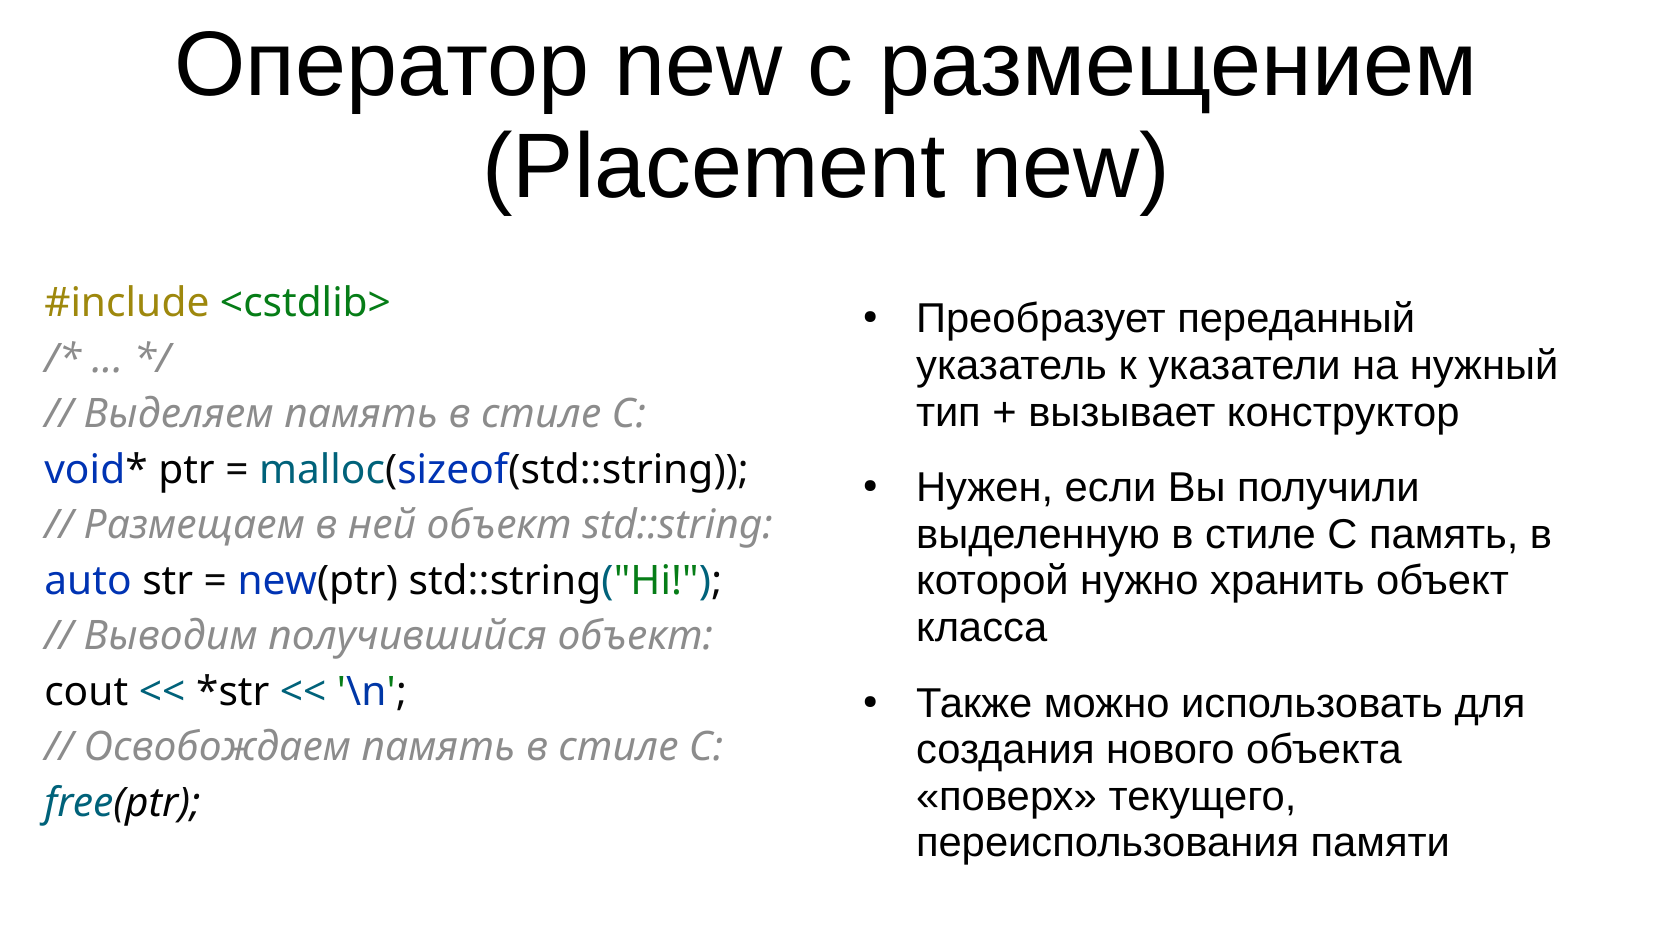

# Оператор new с размещением (Placement new)
#include <cstdlib>
/* ... */
// Выделяем память в стиле C:
void* ptr = malloc(sizeof(std::string));
// Размещаем в ней объект std::string:
auto str = new(ptr) std::string("Hi!");
// Выводим получившийся объект:
cout << *str << '\n';
// Освобождаем память в стиле C:
free(ptr);
Преобразует переданный указатель к указатели на нужный тип + вызывает конструктор
Нужен, если Вы получили выделенную в стиле C память, в которой нужно хранить объект класса
Также можно использовать для создания нового объекта «поверх» текущего, переиспользования памяти